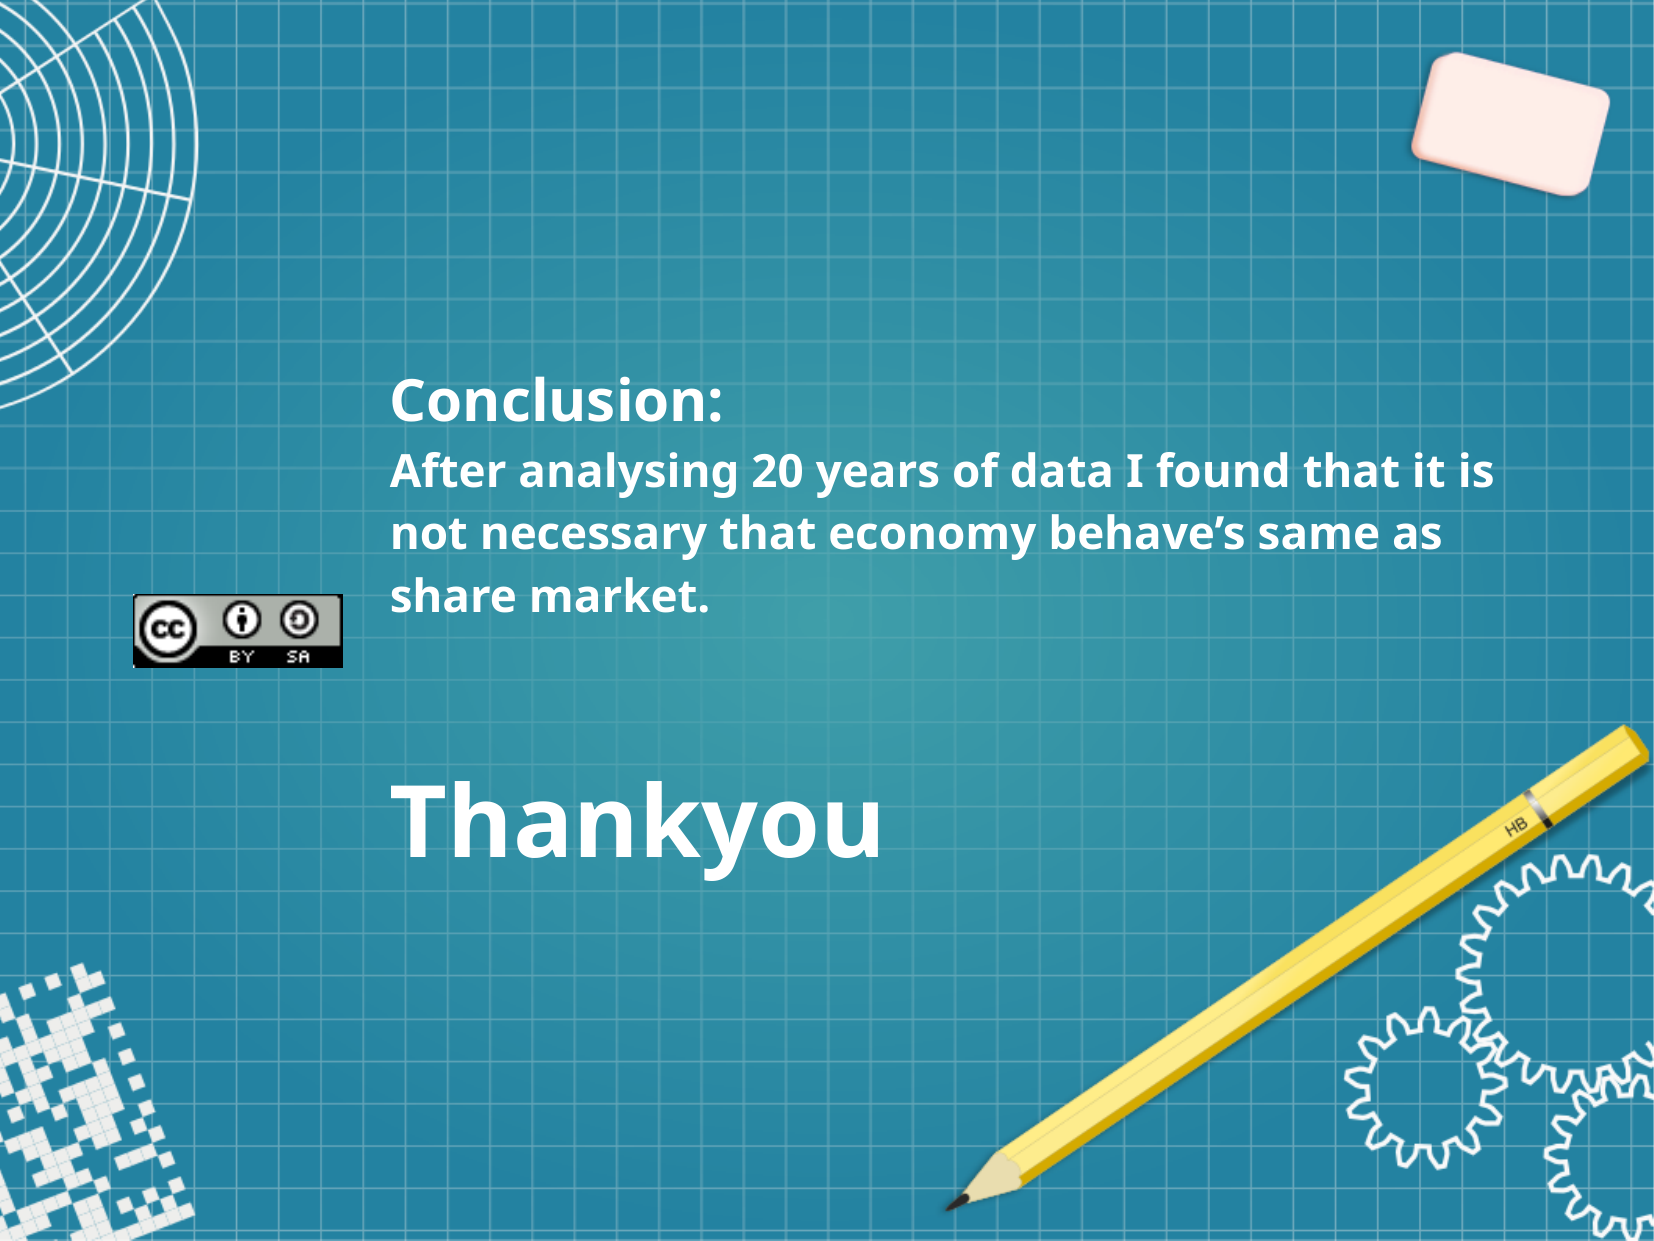

# Conclusion: After analysing 20 years of data I found that it is not necessary that economy behave’s same as share market. Thankyou